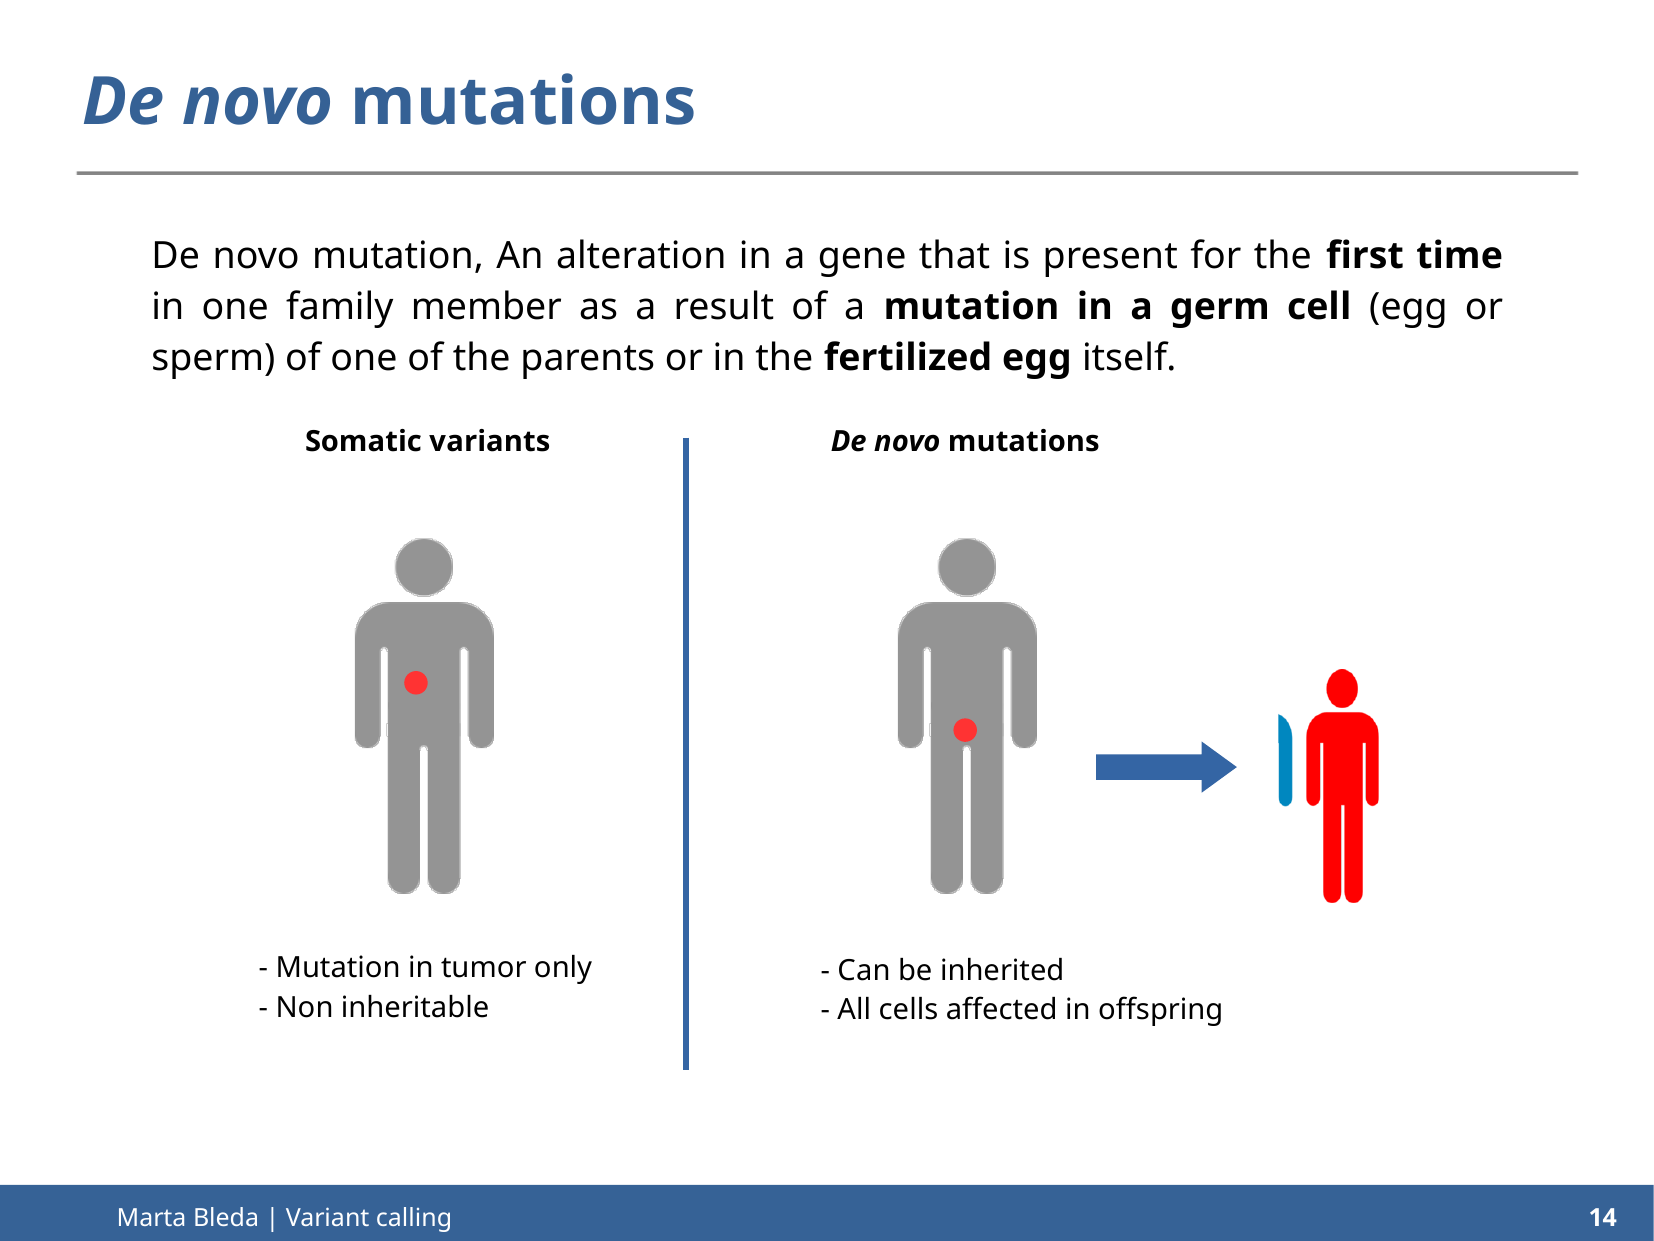

# De novo mutations
De novo mutation, An alteration in a gene that is present for the first time in one family member as a result of a mutation in a germ cell (egg or sperm) of one of the parents or in the fertilized egg itself.
Somatic variants
De novo mutations
- Mutation in tumor only
- Non inheritable
- Can be inherited
- All cells affected in offspring
Marta Bleda | Variant calling
14